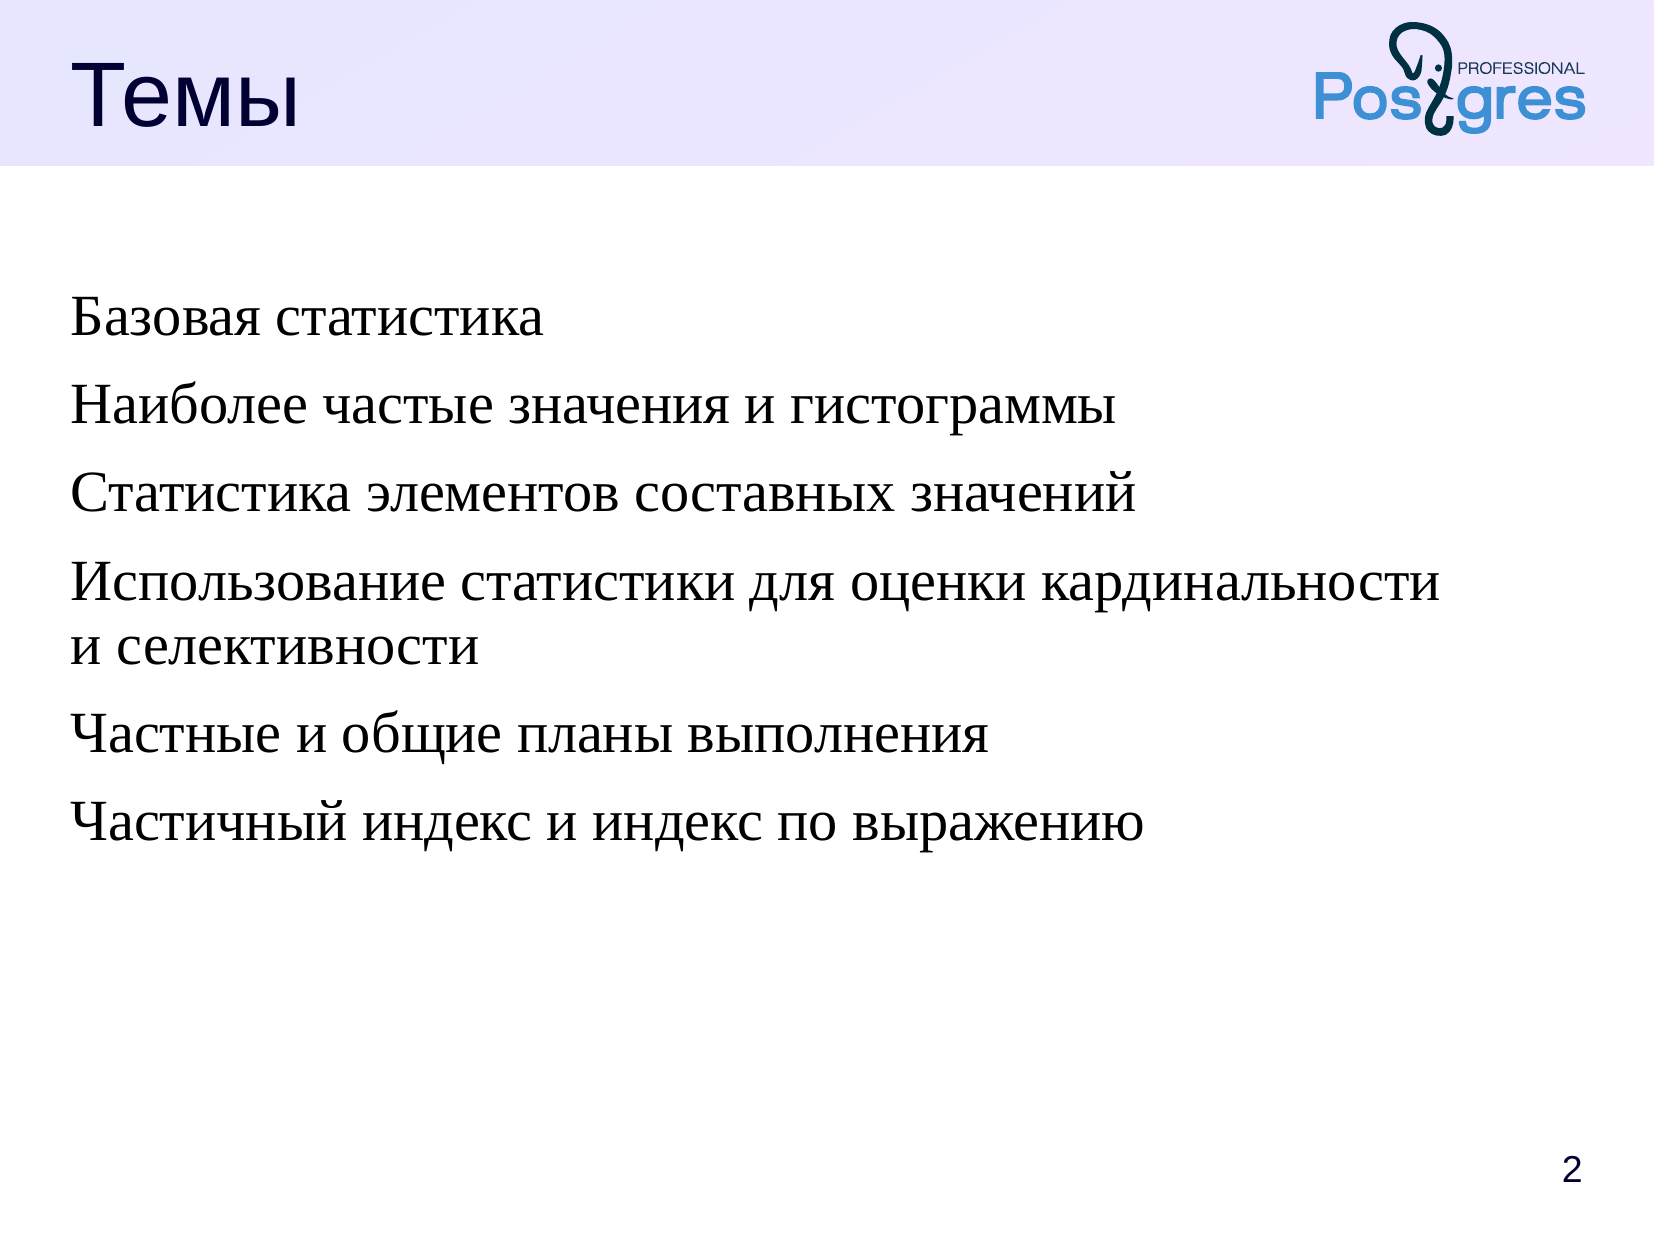

# Темы
Базовая статистика
Наиболее частые значения и гистограммы
Статистика элементов составных значений
Использование статистики для оценки кардинальности
и селективности
Частные и общие планы выполнения
Частичный индекс и индекс по выражению